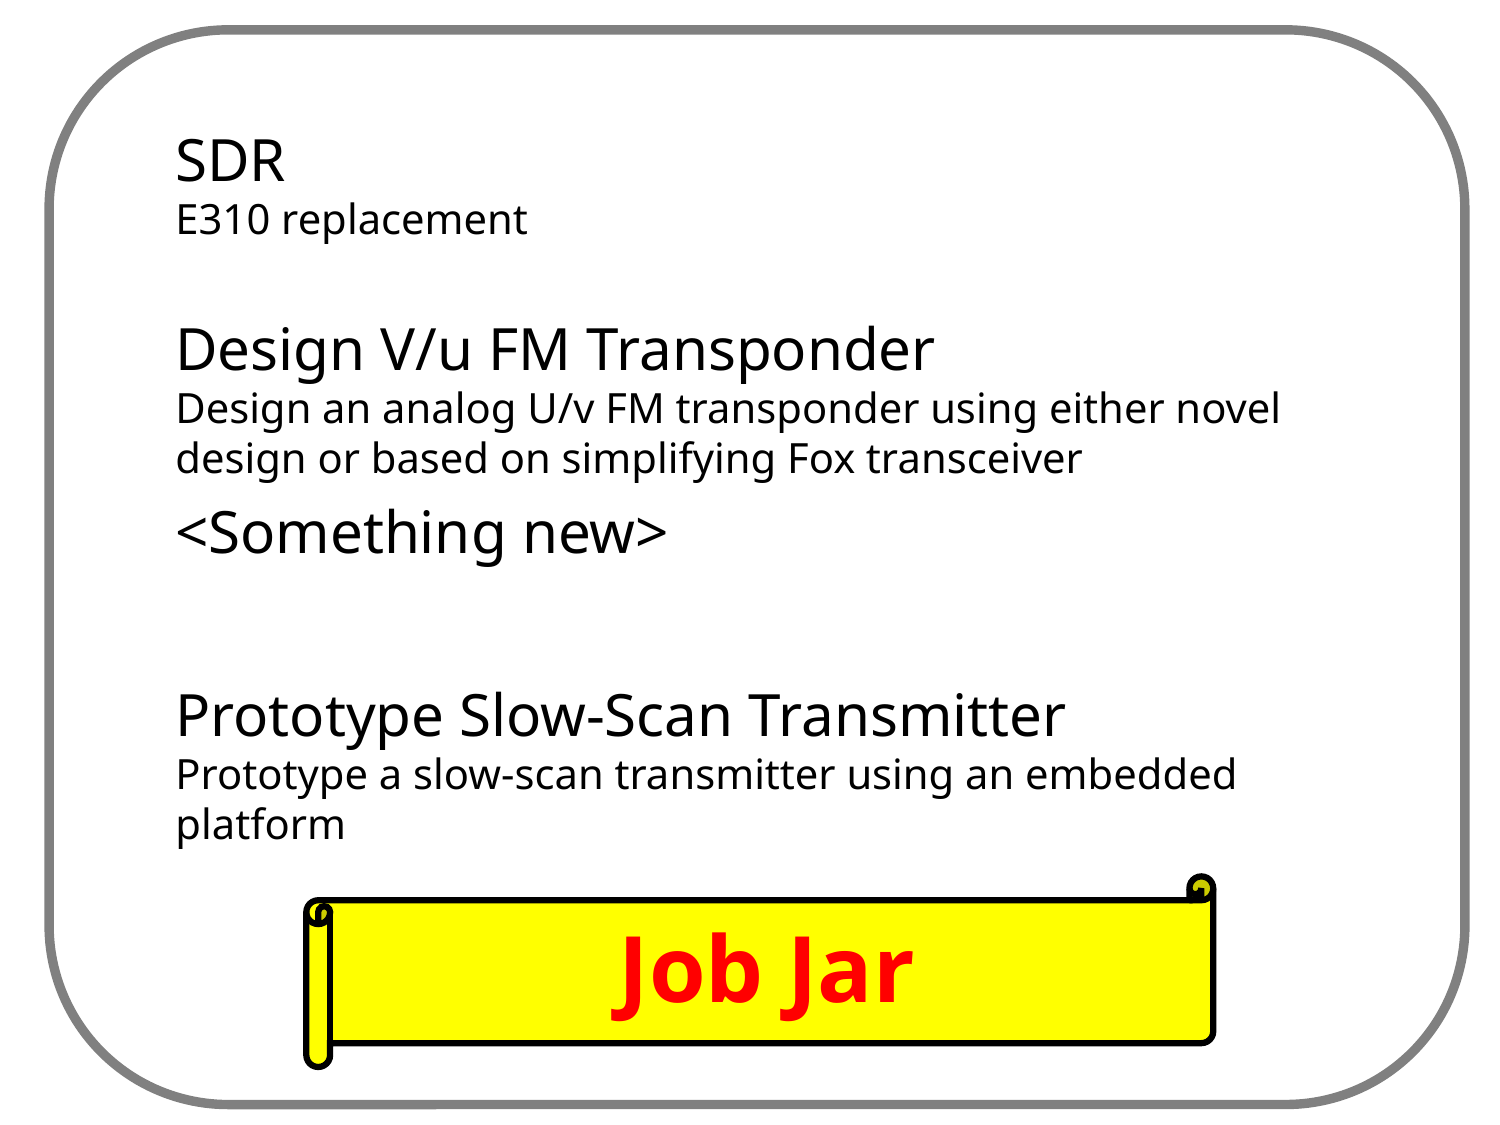

SDR
E310 replacement
Design V/u FM Transponder
Design an analog U/v FM transponder using either novel design or based on simplifying Fox transceiver
<Something new>
Prototype Slow-Scan Transmitter
Prototype a slow-scan transmitter using an embedded platform
Job Jar